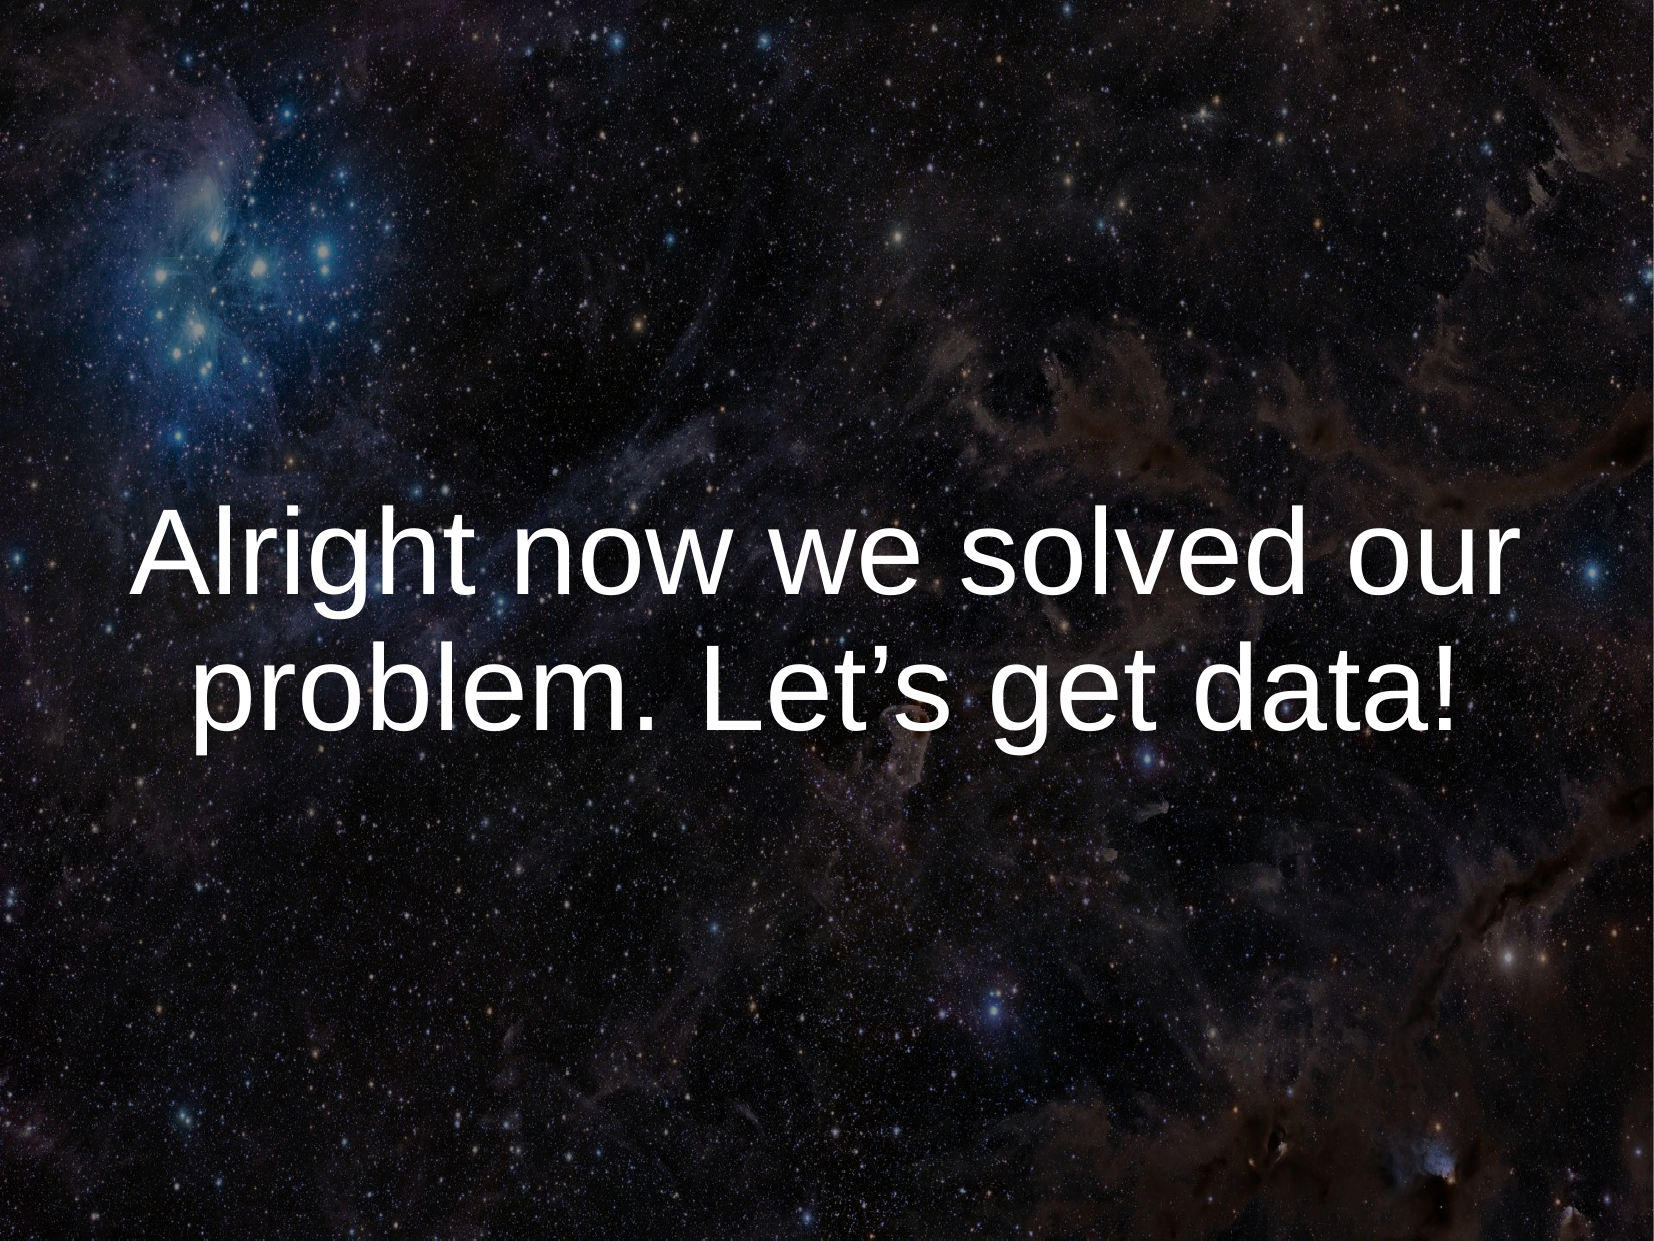

# Alright now we solved our problem. Let’s get data!